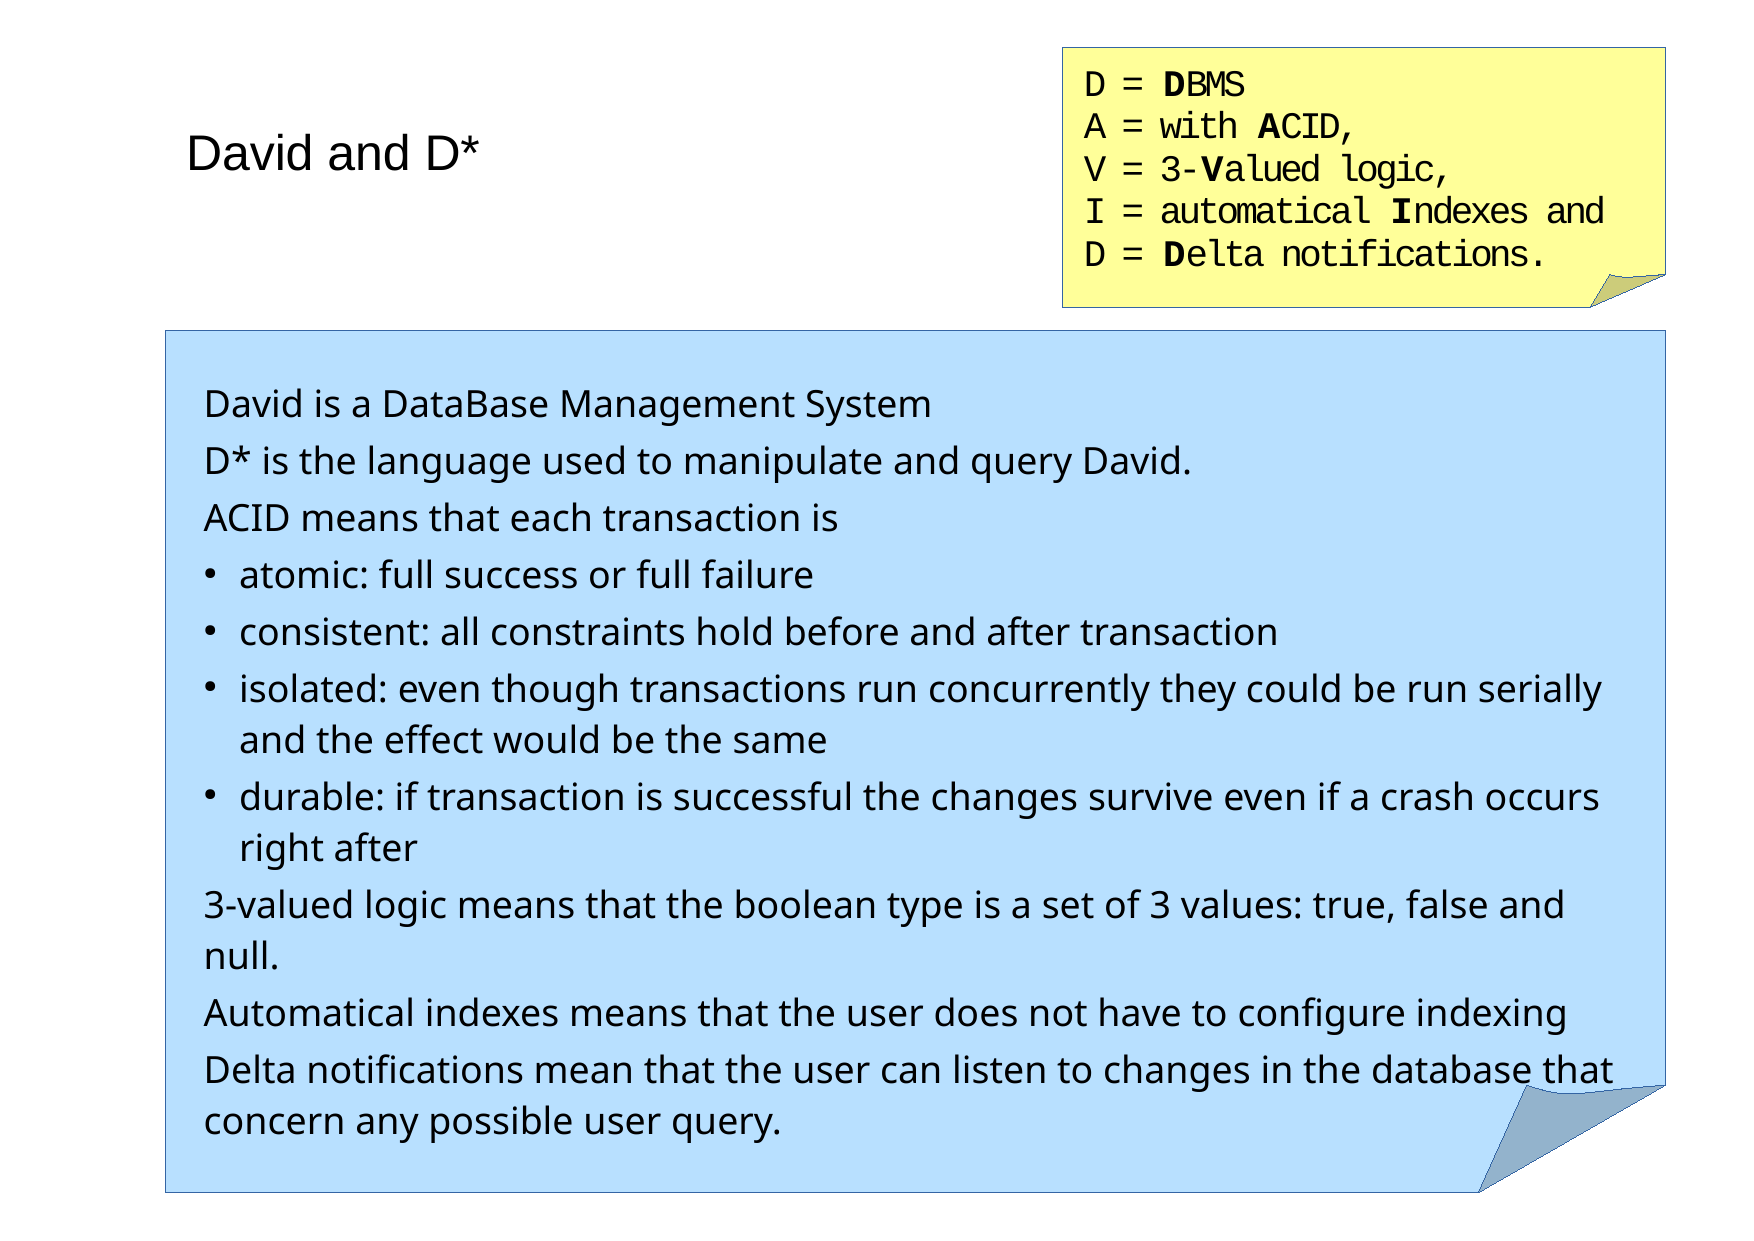

D = DBMS
A = with ACID,
V = 3-Valued logic,
I = automatical Indexes and
D = Delta notifications.
David and D*
David is a DataBase Management System
D* is the language used to manipulate and query David.
ACID means that each transaction is
atomic: full success or full failure
consistent: all constraints hold before and after transaction
isolated: even though transactions run concurrently they could be run serially and the effect would be the same
durable: if transaction is successful the changes survive even if a crash occurs right after
3-valued logic means that the boolean type is a set of 3 values: true, false and null.
Automatical indexes means that the user does not have to configure indexing
Delta notifications mean that the user can listen to changes in the database that concern any possible user query.